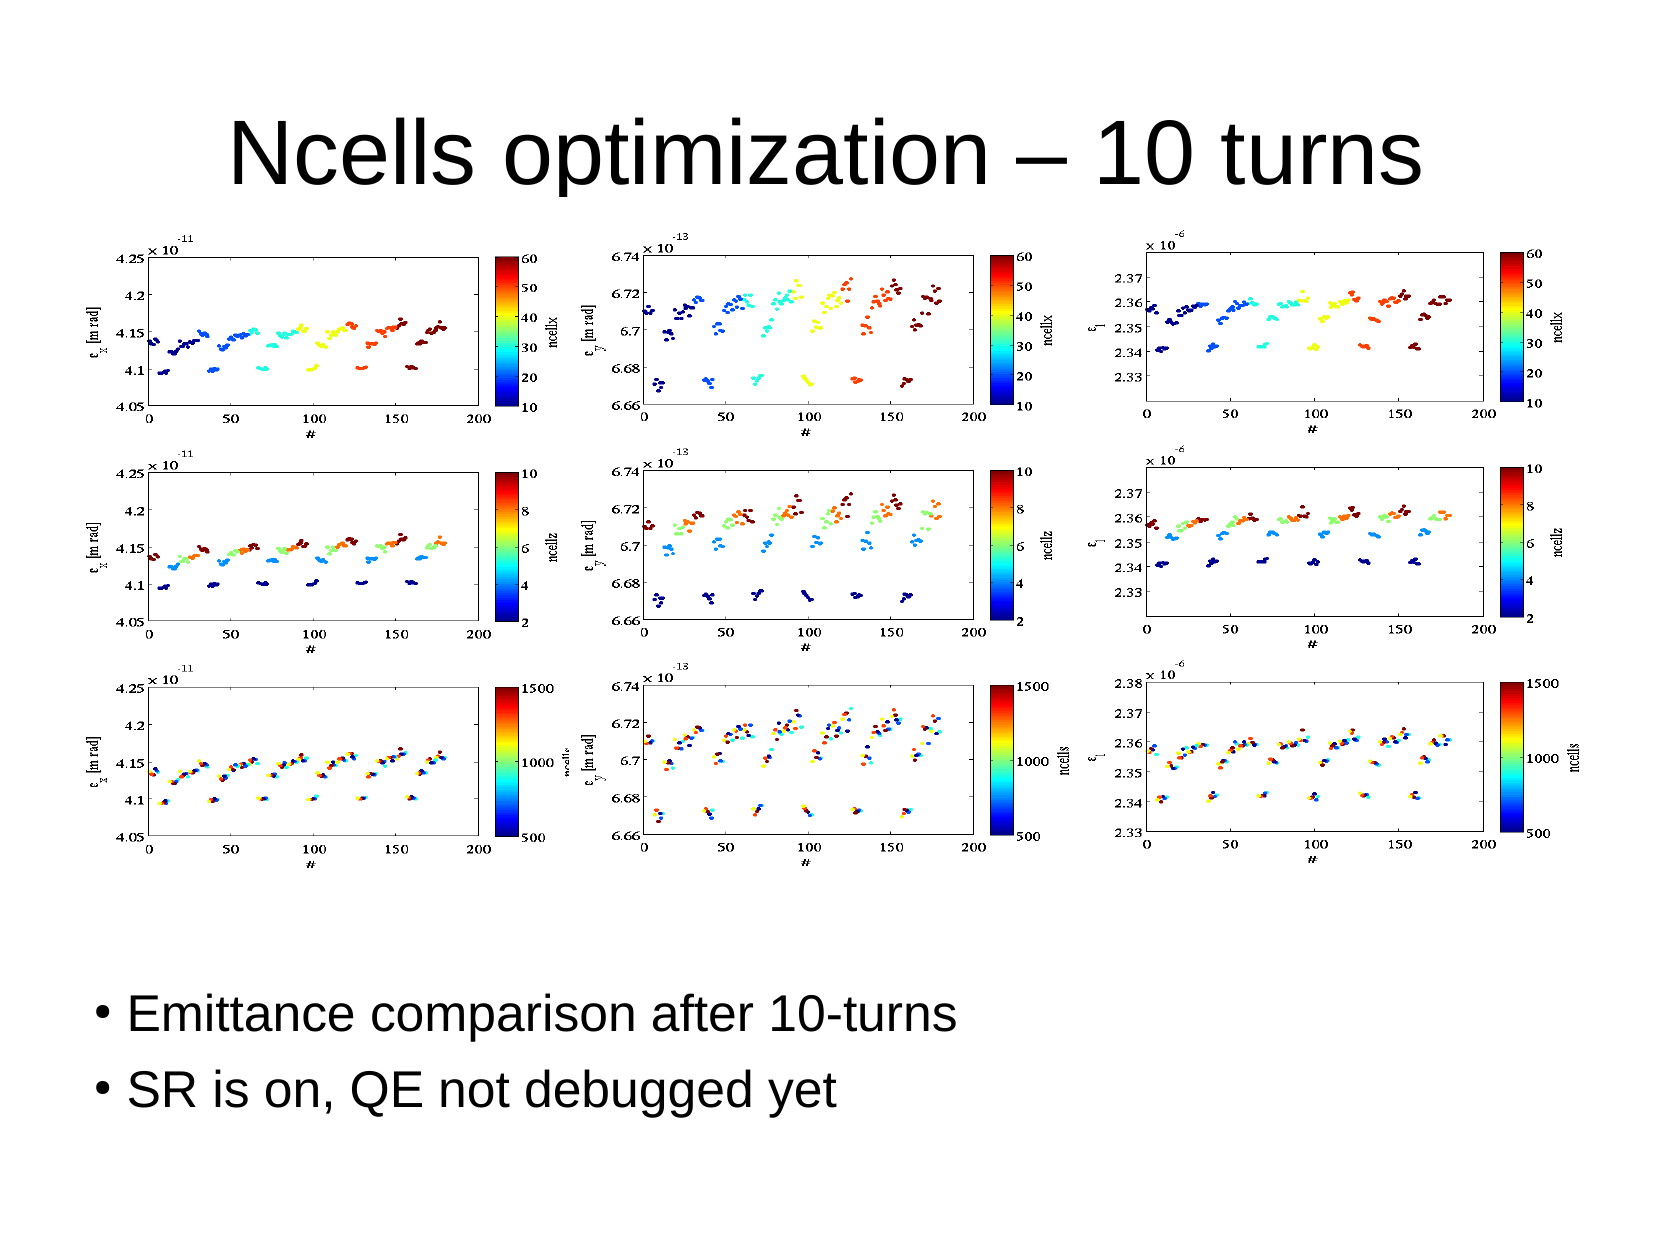

# Ncells optimization – 10 turns
Emittance comparison after 10-turns
SR is on, QE not debugged yet